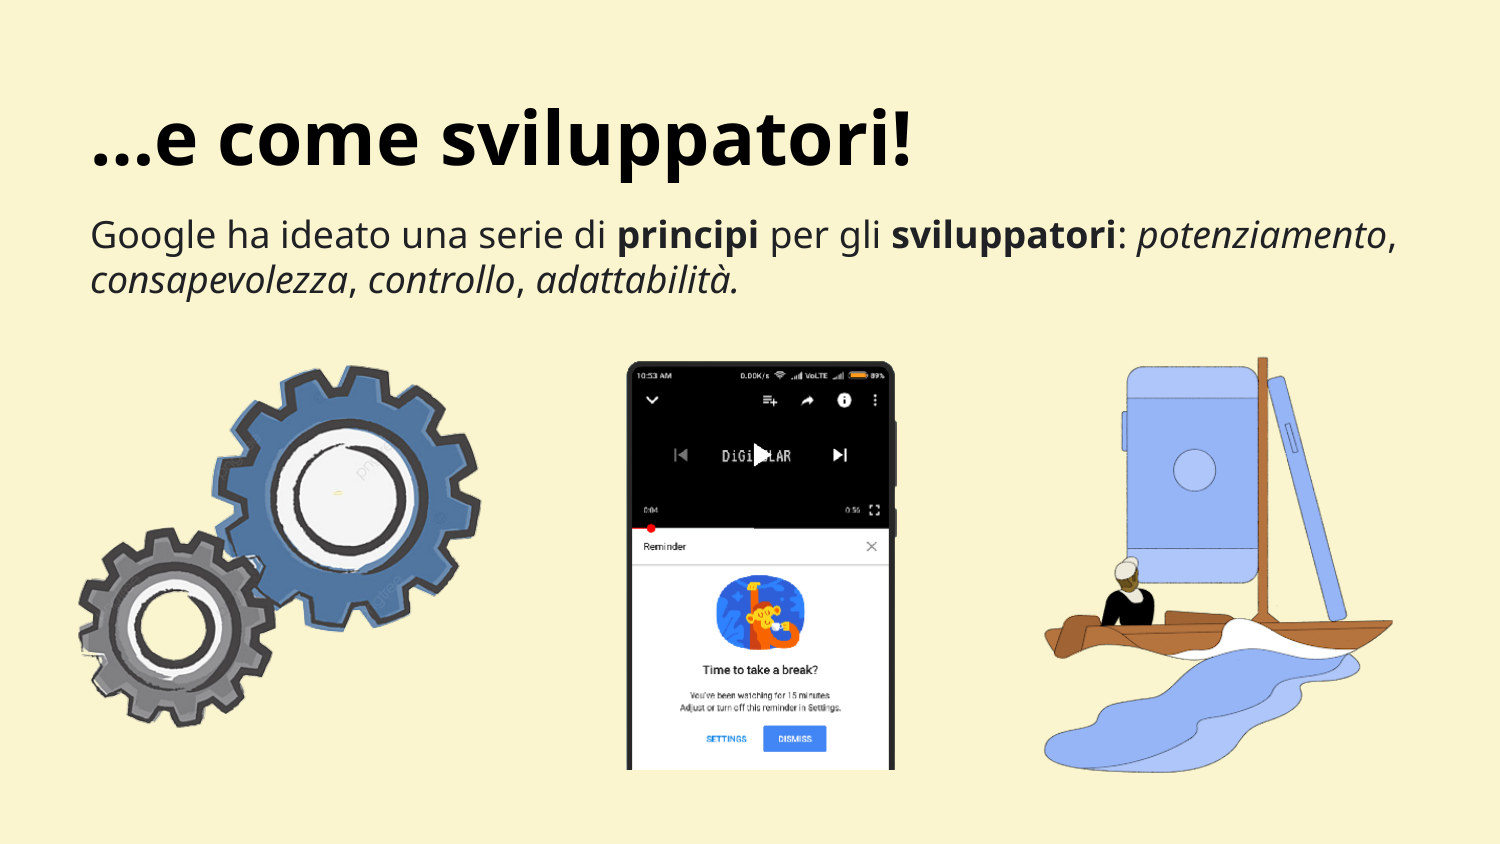

# …e come sviluppatori!
Google ha ideato una serie di principi per gli sviluppatori: potenziamento, consapevolezza, controllo, adattabilità.